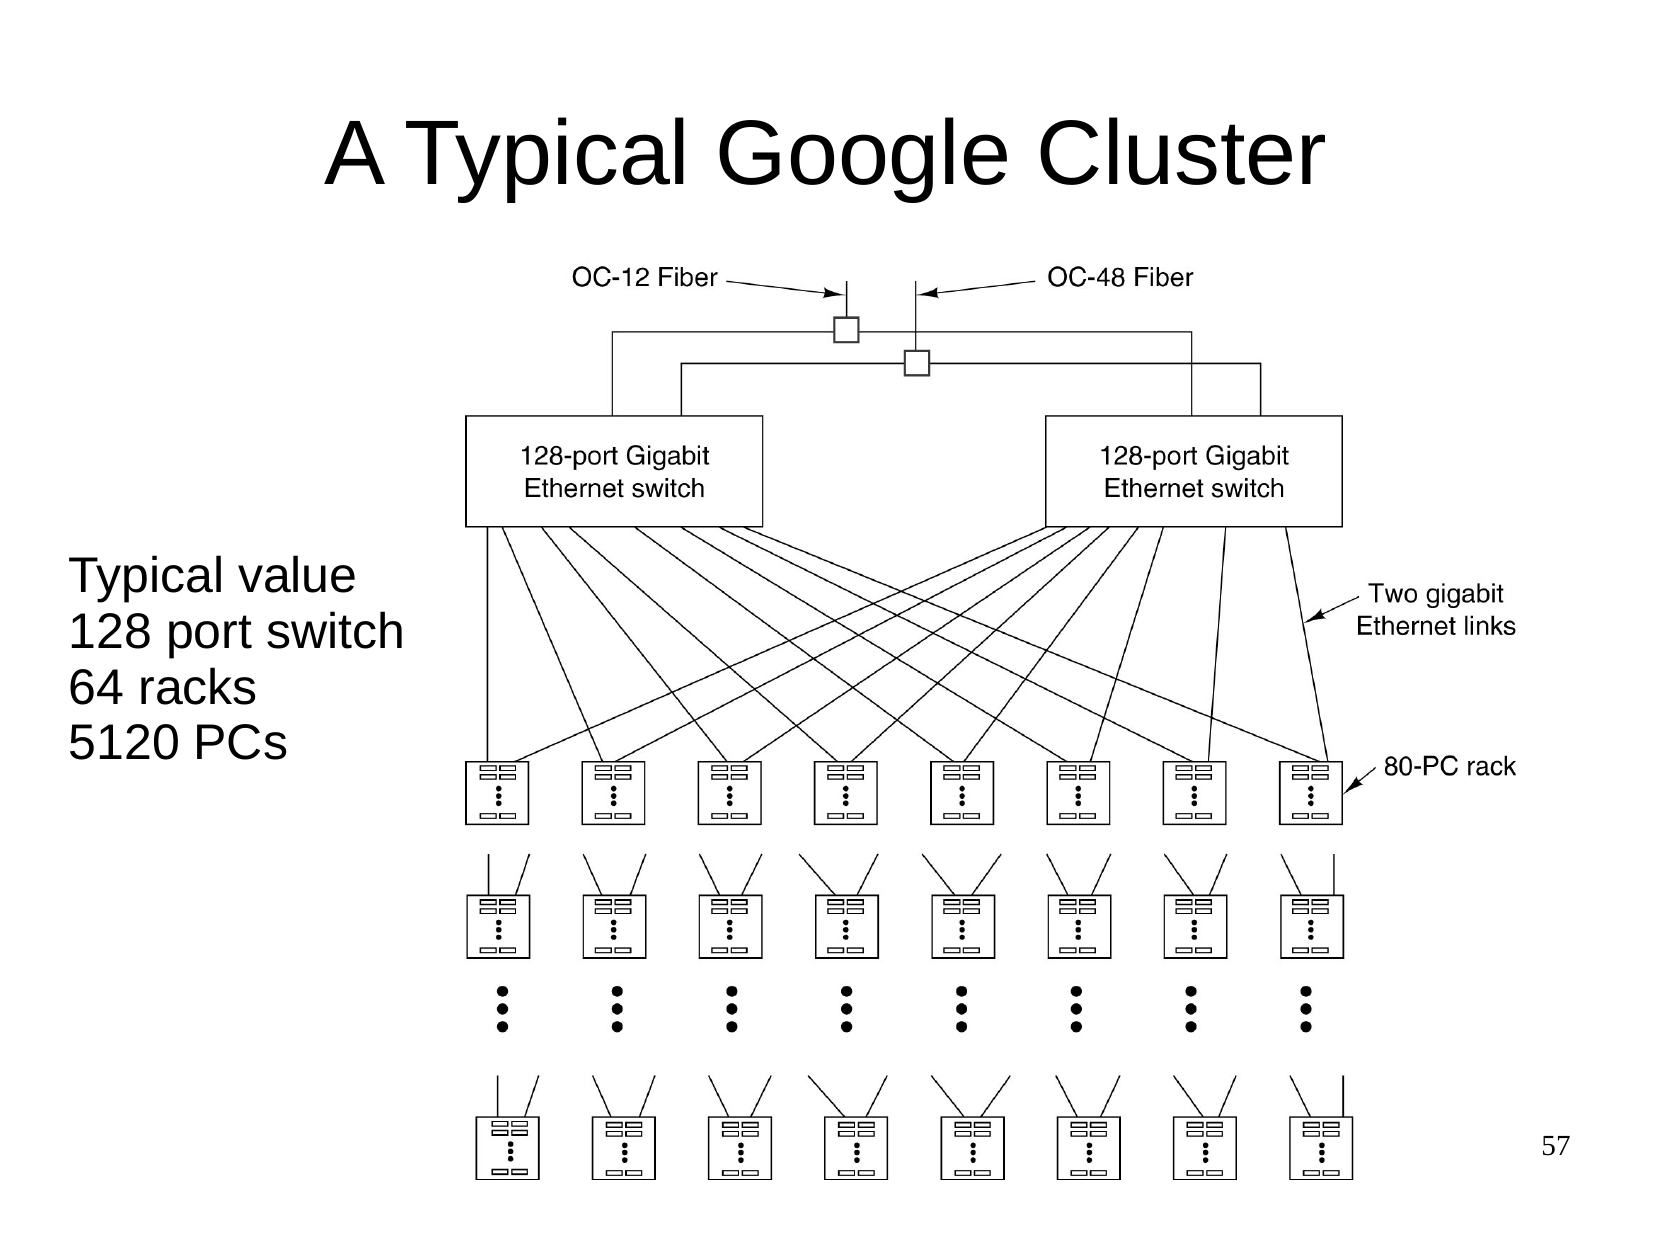

# A Typical Google Cluster
Typical value
128 port switch
64 racks
5120 PCs
57